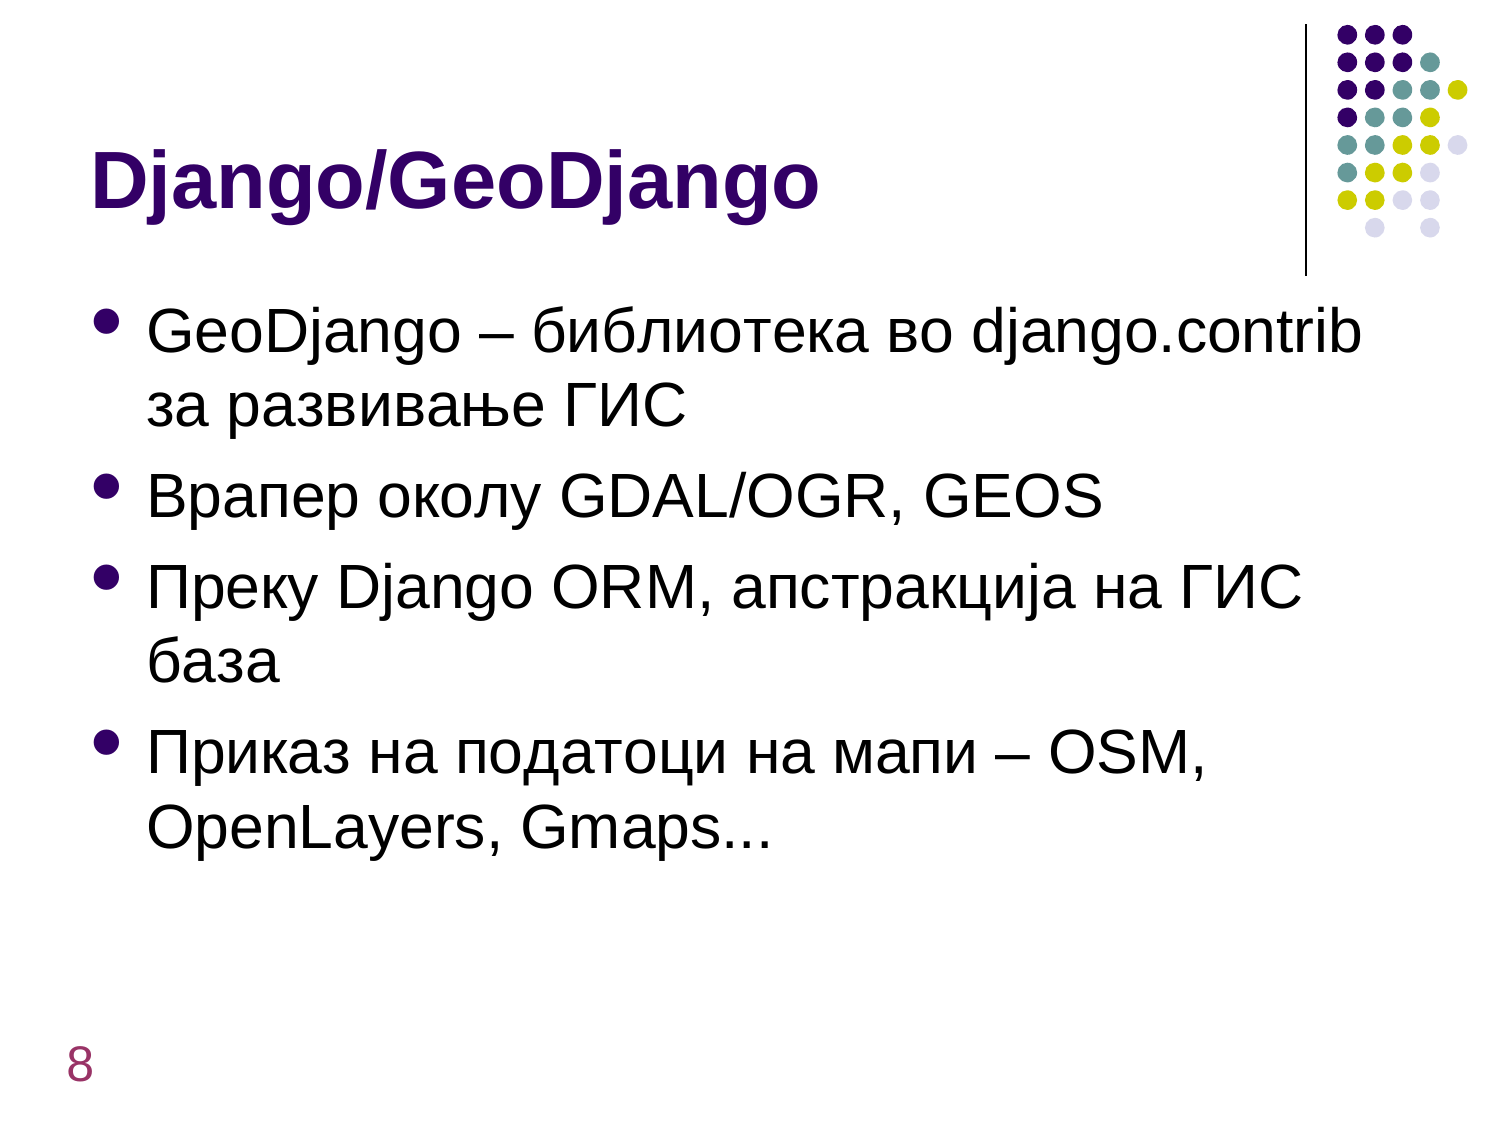

# Django/GeoDjango
GeoDjango – библиотека во django.contrib за развивање ГИС
Врапер околу GDAL/OGR, GEOS
Преку Django ORM, апстракција на ГИС база
Приказ на податоци на мапи – OSM, OpenLayers, Gmaps...